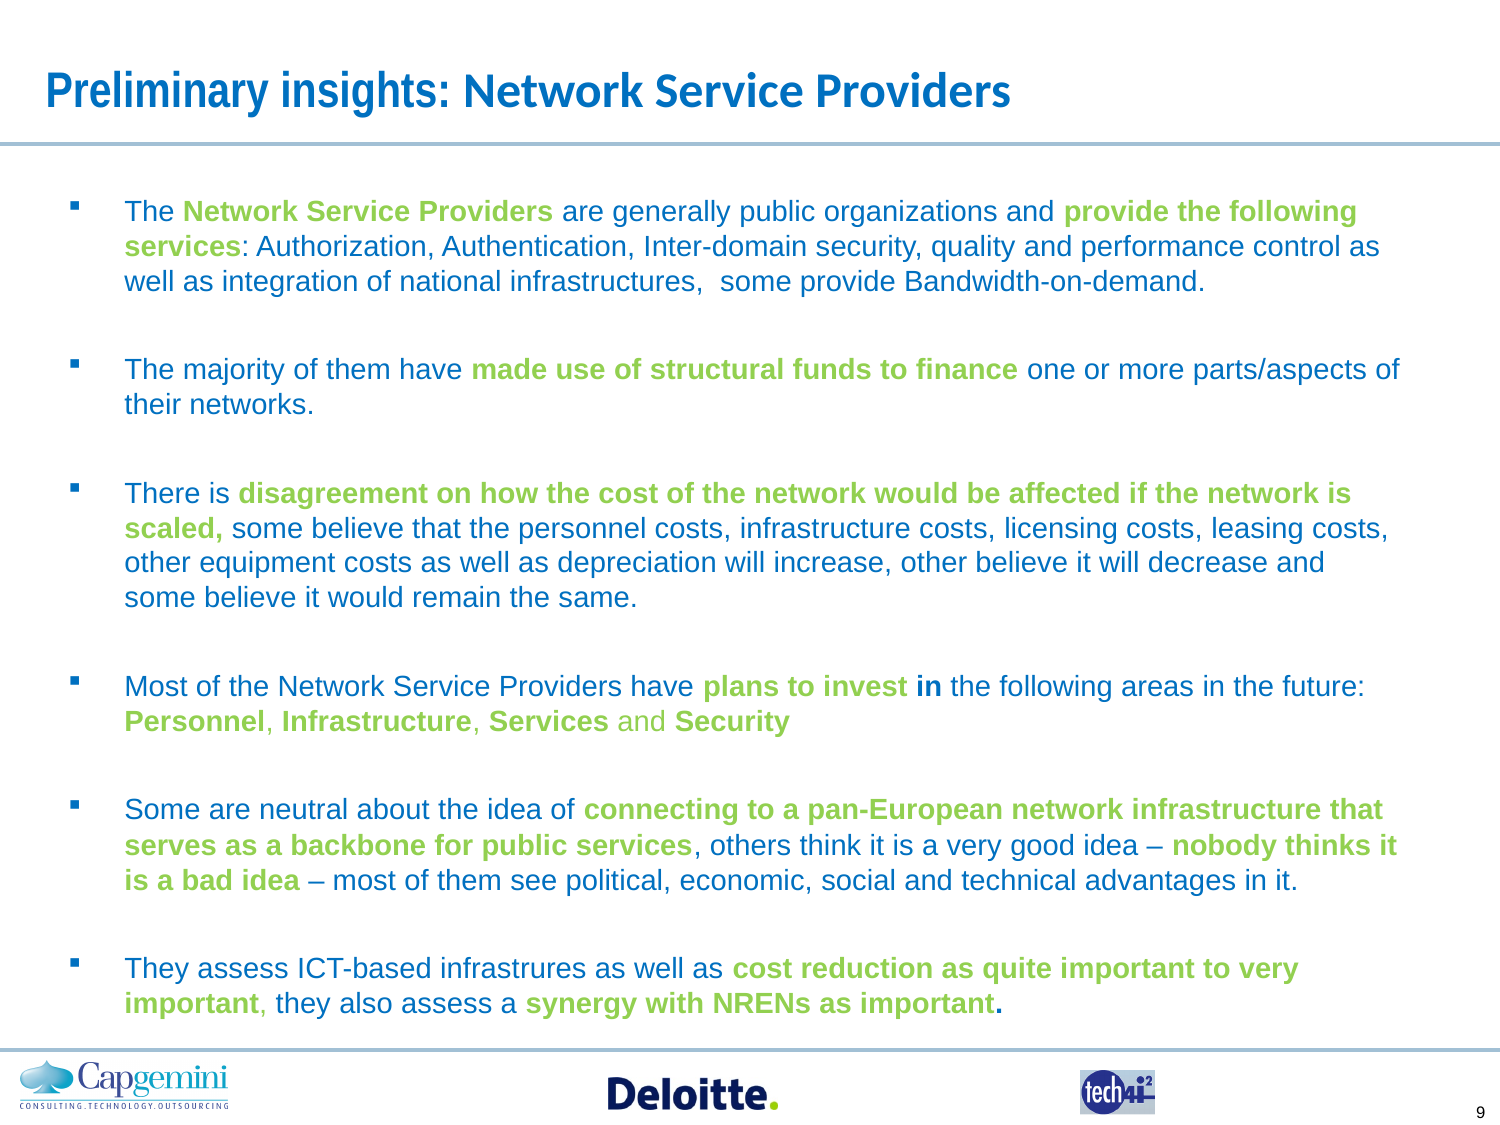

Preliminary insights: Network Service Providers
# The Network Service Providers are generally public organizations and provide the following services: Authorization, Authentication, Inter-domain security, quality and performance control as well as integration of national infrastructures, some provide Bandwidth-on-demand.
The majority of them have made use of structural funds to finance one or more parts/aspects of their networks.
There is disagreement on how the cost of the network would be affected if the network is scaled, some believe that the personnel costs, infrastructure costs, licensing costs, leasing costs, other equipment costs as well as depreciation will increase, other believe it will decrease and some believe it would remain the same.
Most of the Network Service Providers have plans to invest in the following areas in the future: Personnel, Infrastructure, Services and Security
Some are neutral about the idea of connecting to a pan-European network infrastructure that serves as a backbone for public services, others think it is a very good idea – nobody thinks it is a bad idea – most of them see political, economic, social and technical advantages in it.
They assess ICT-based infrastrures as well as cost reduction as quite important to very important, they also assess a synergy with NRENs as important.